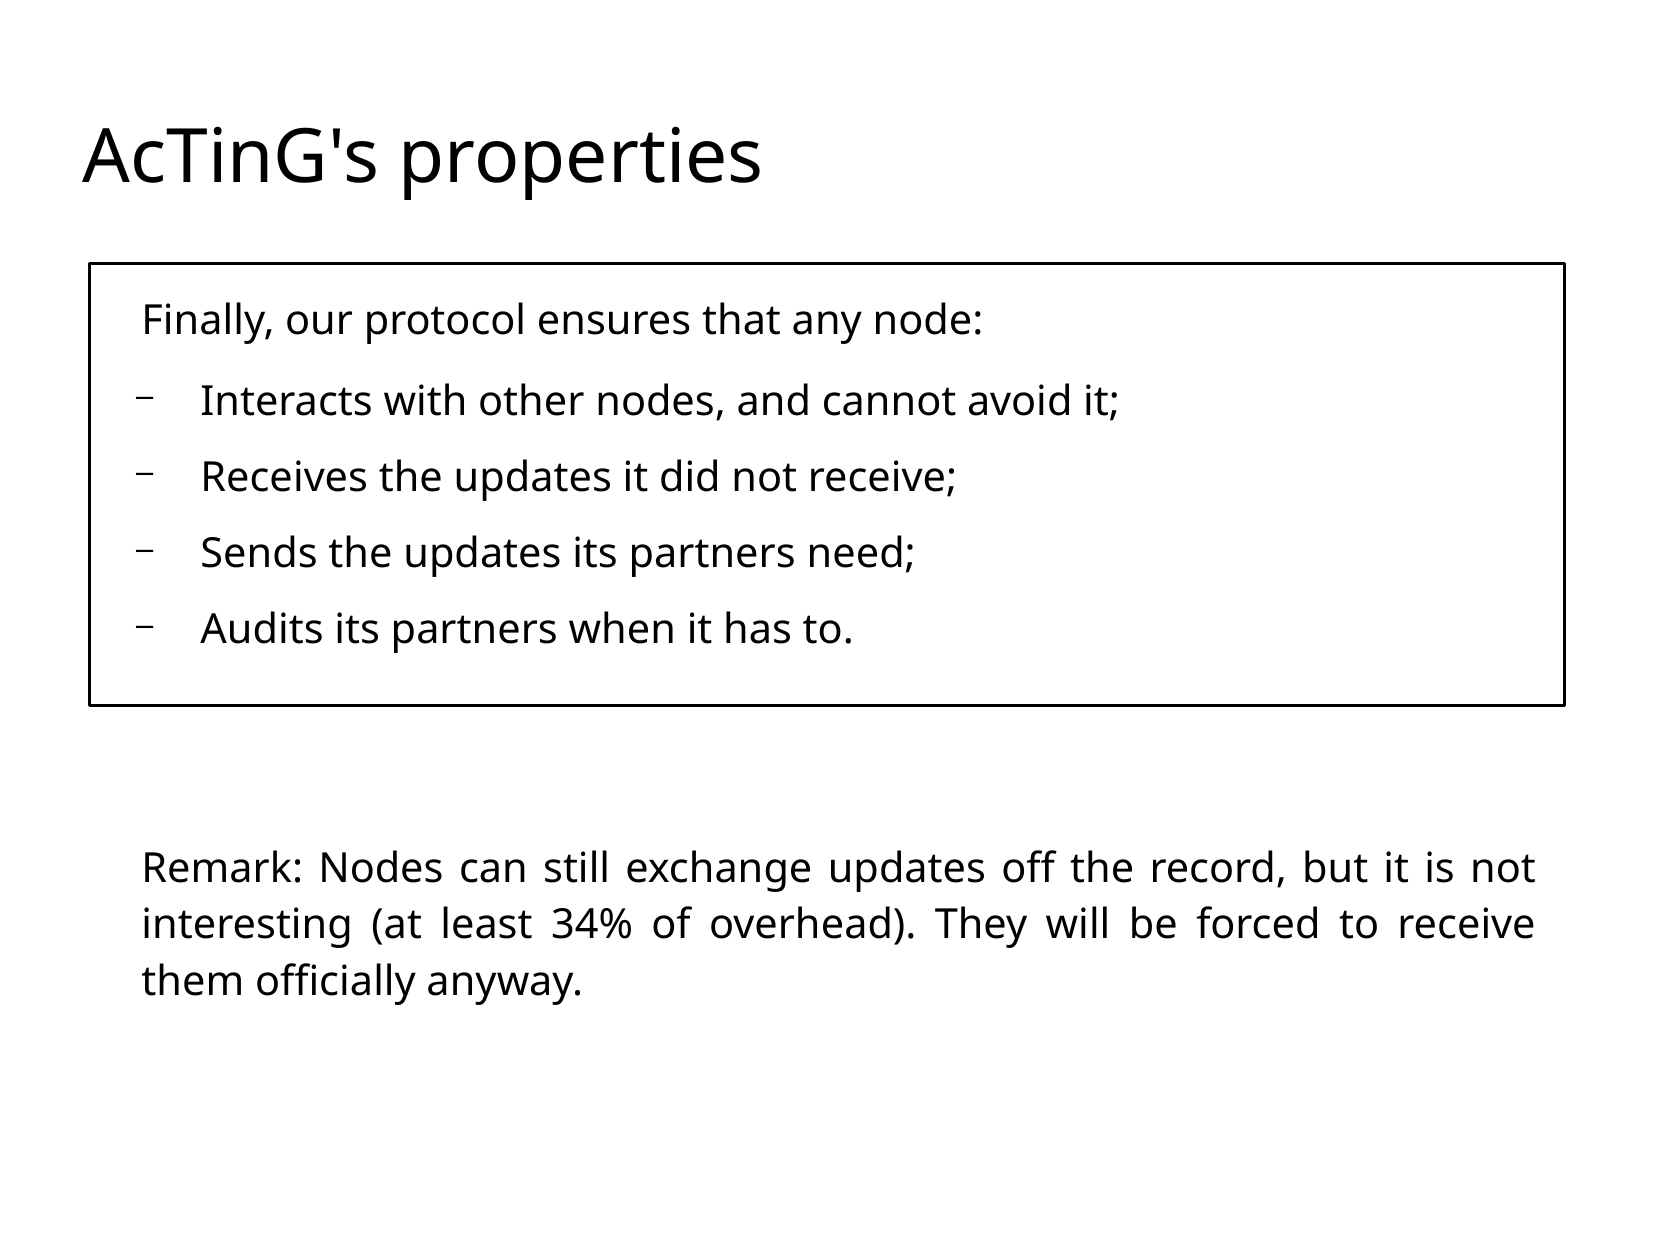

# AcTinG's properties
Finally, our protocol ensures that any node:
Interacts with other nodes, and cannot avoid it;
Receives the updates it did not receive;
Sends the updates its partners need;
Audits its partners when it has to.
Remark: Nodes can still exchange updates off the record, but it is not interesting (at least 34% of overhead). They will be forced to receive them officially anyway.